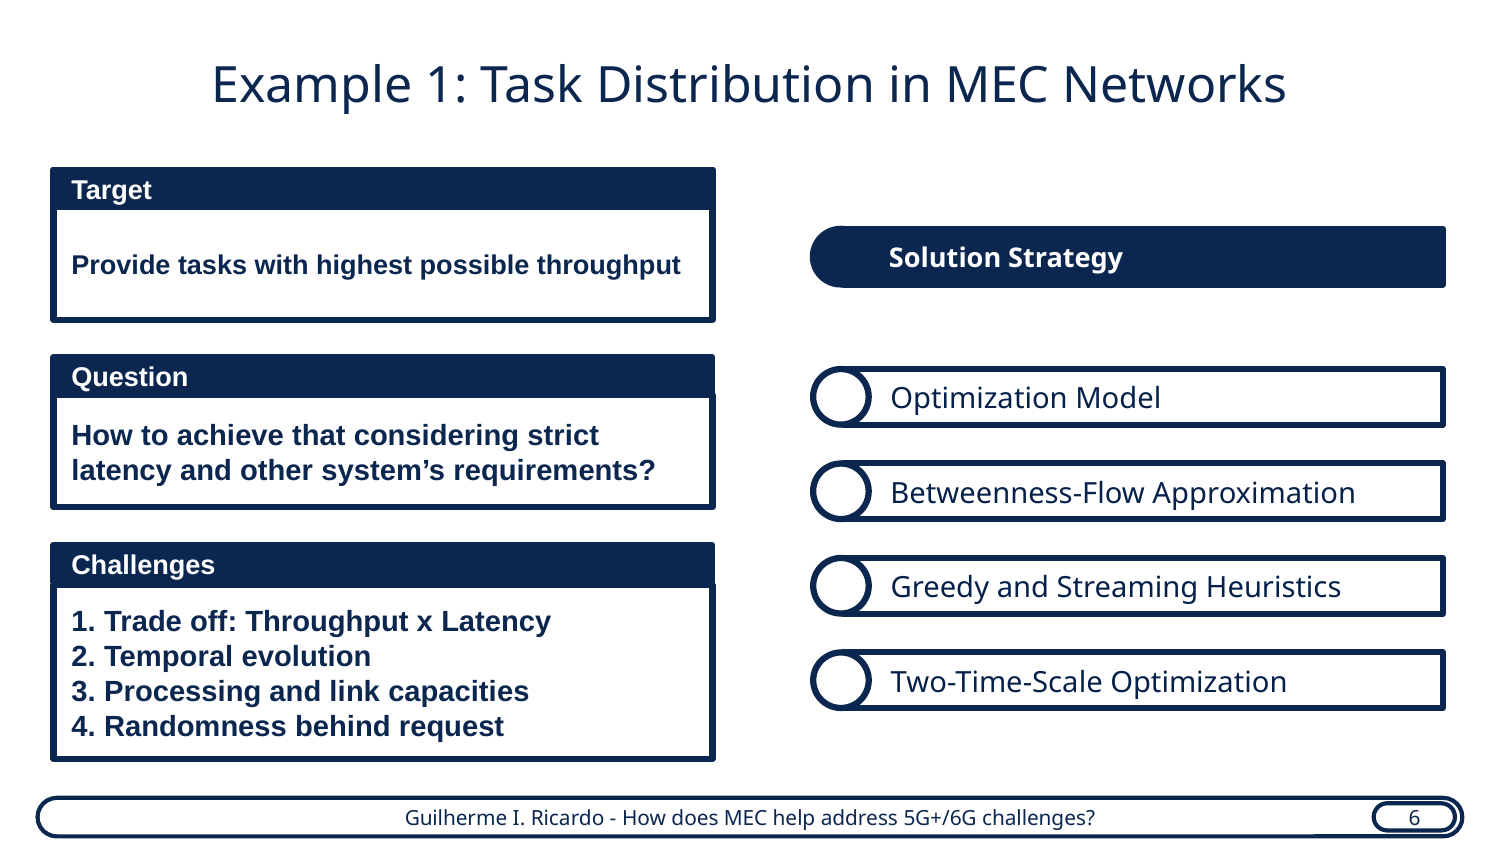

Example 1: Task Distribution in MEC Networks
States
Target
Provide tasks with highest possible throughput
 Solution Strategy
Question
How to achieve that considering strict latency and other system’s requirements?
 Optimization Model
 Betweenness-Flow Approximation
 Greedy and Streaming Heuristics
 Two-Time-Scale Optimization
Challenges
1. Trade off: Throughput x Latency
2. Temporal evolution
3. Processing and link capacities
4. Randomness behind request
Guilherme I. Ricardo - How does MEC help address 5G+/6G challenges?
6